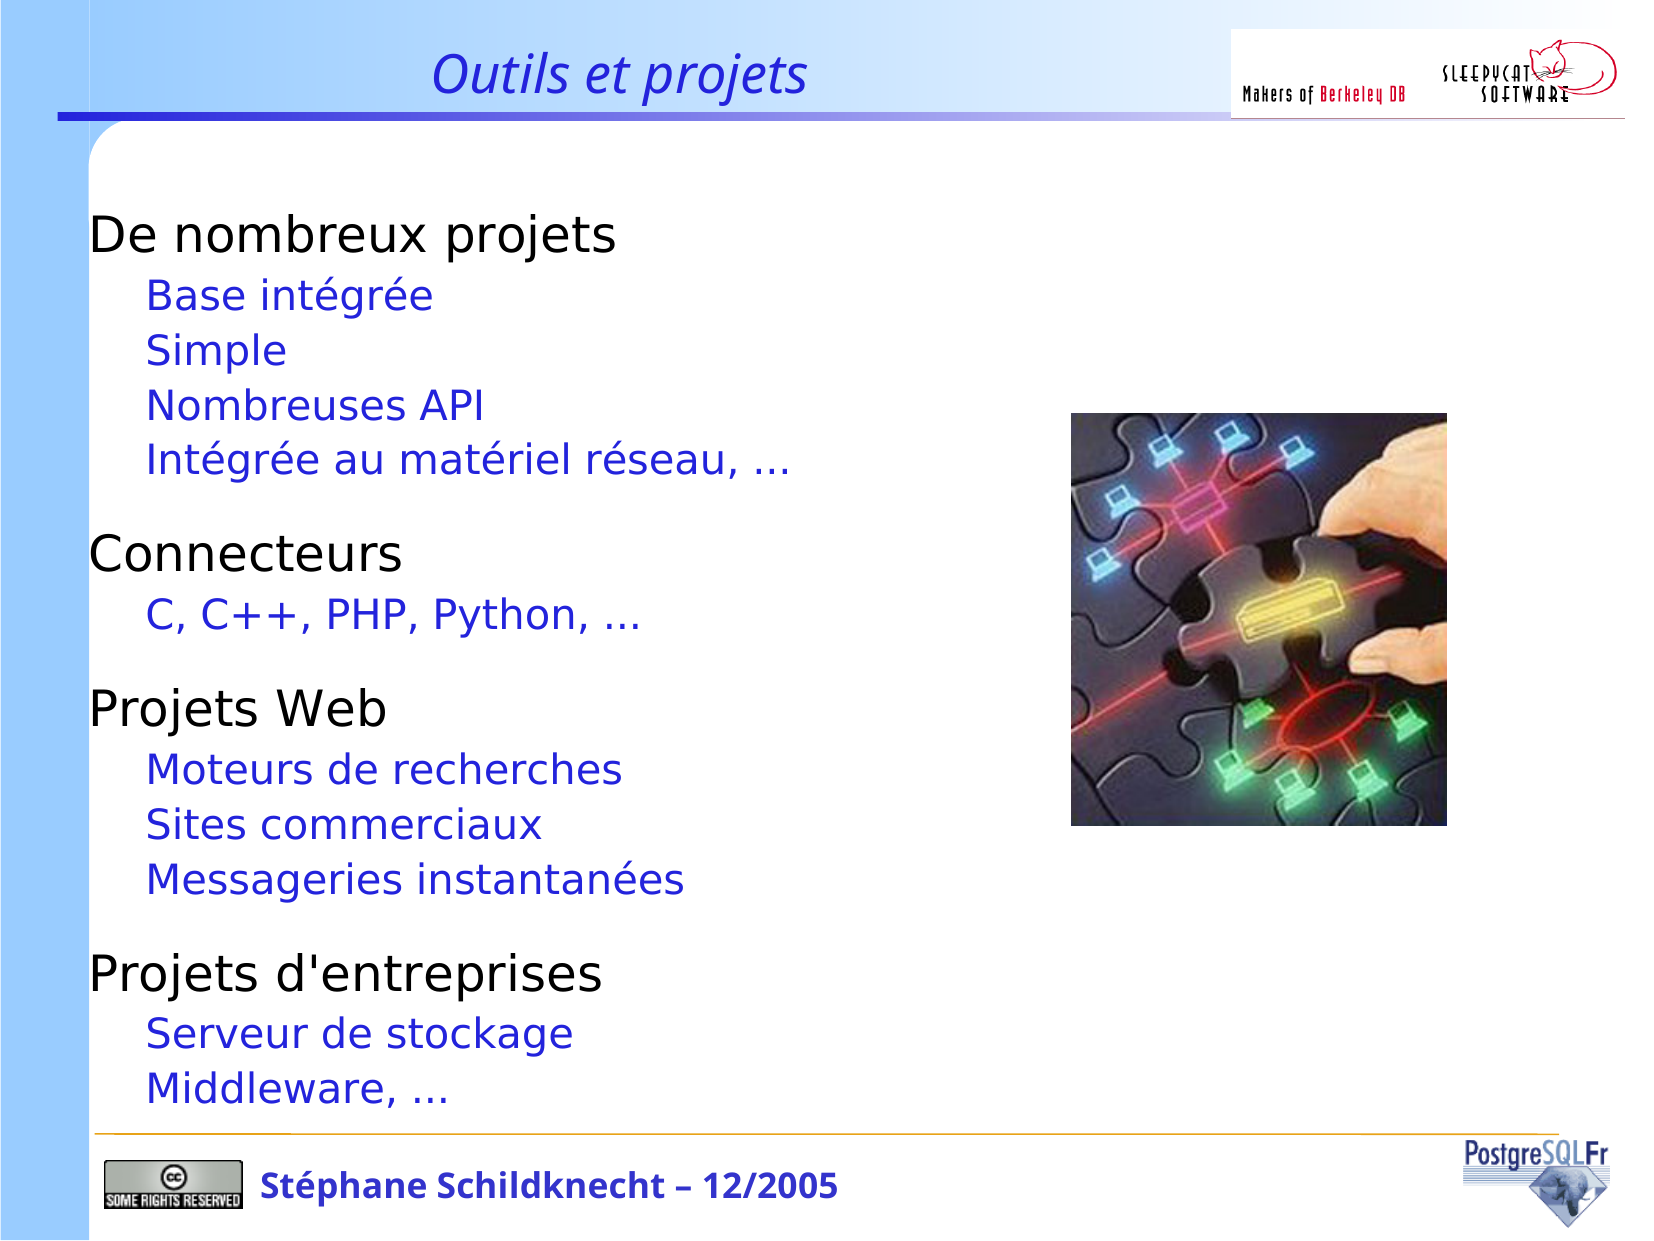

# Outils et projets
De nombreux projets
Base intégrée
Simple
Nombreuses API
Intégrée au matériel réseau, ...
Connecteurs
C, C++, PHP, Python, ...
Projets Web
Moteurs de recherches
Sites commerciaux
Messageries instantanées
Projets d'entreprises
Serveur de stockage
Middleware, ...